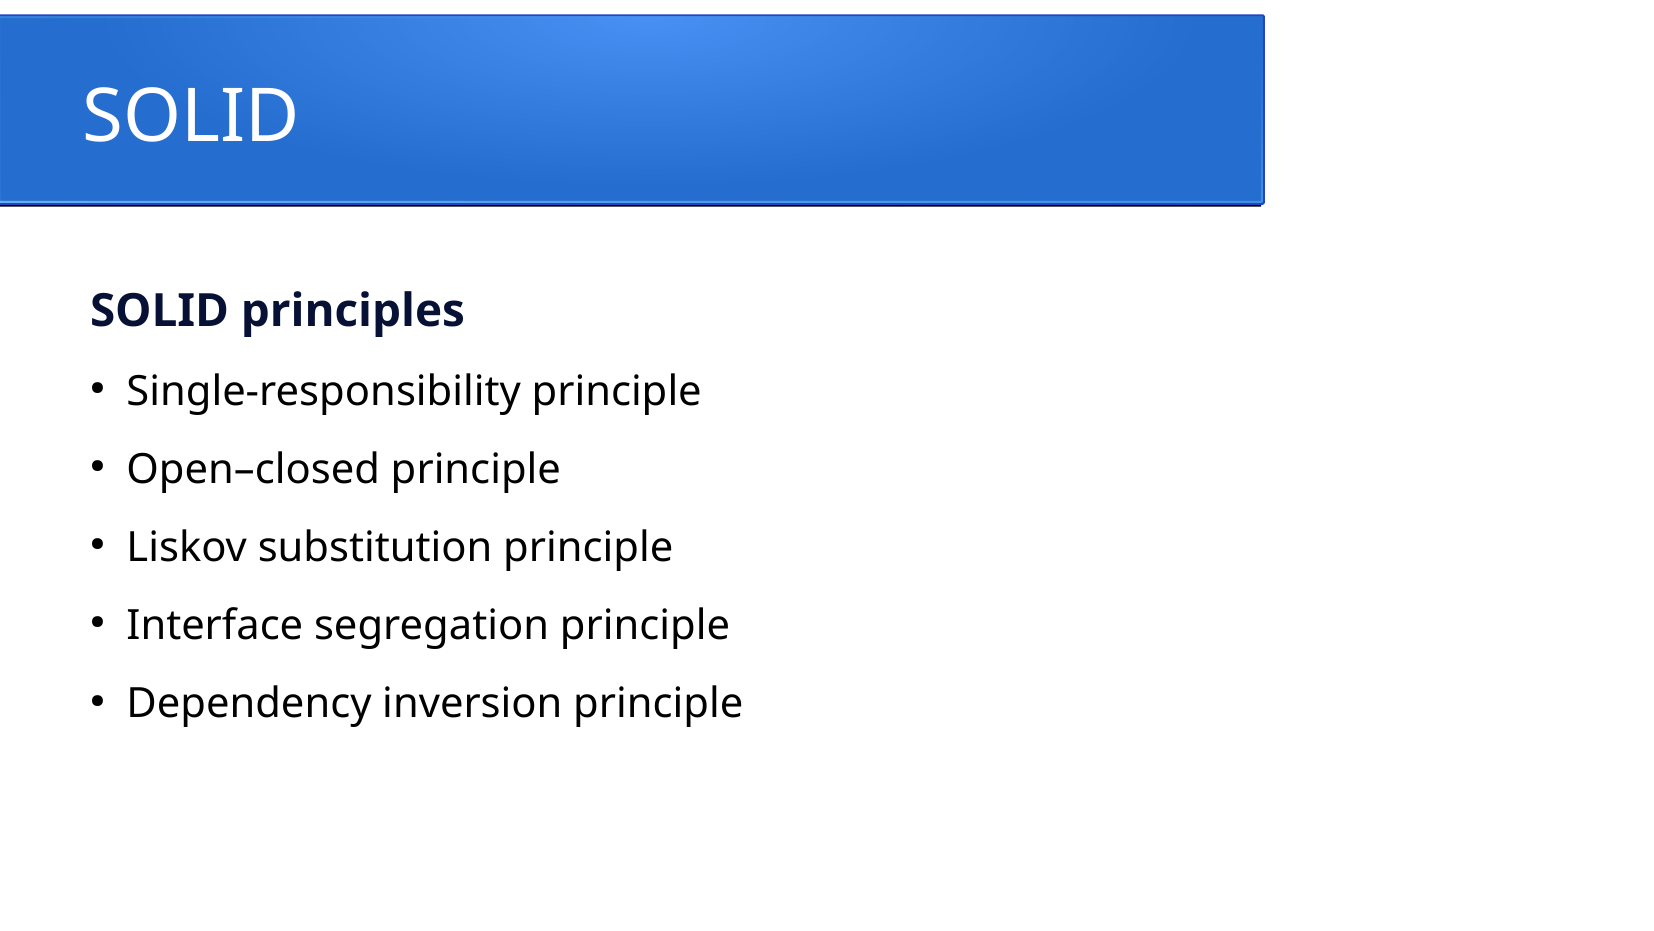

# SOLID
SOLID principles
 Single-responsibility principle
 Open–closed principle
 Liskov substitution principle
 Interface segregation principle
 Dependency inversion principle